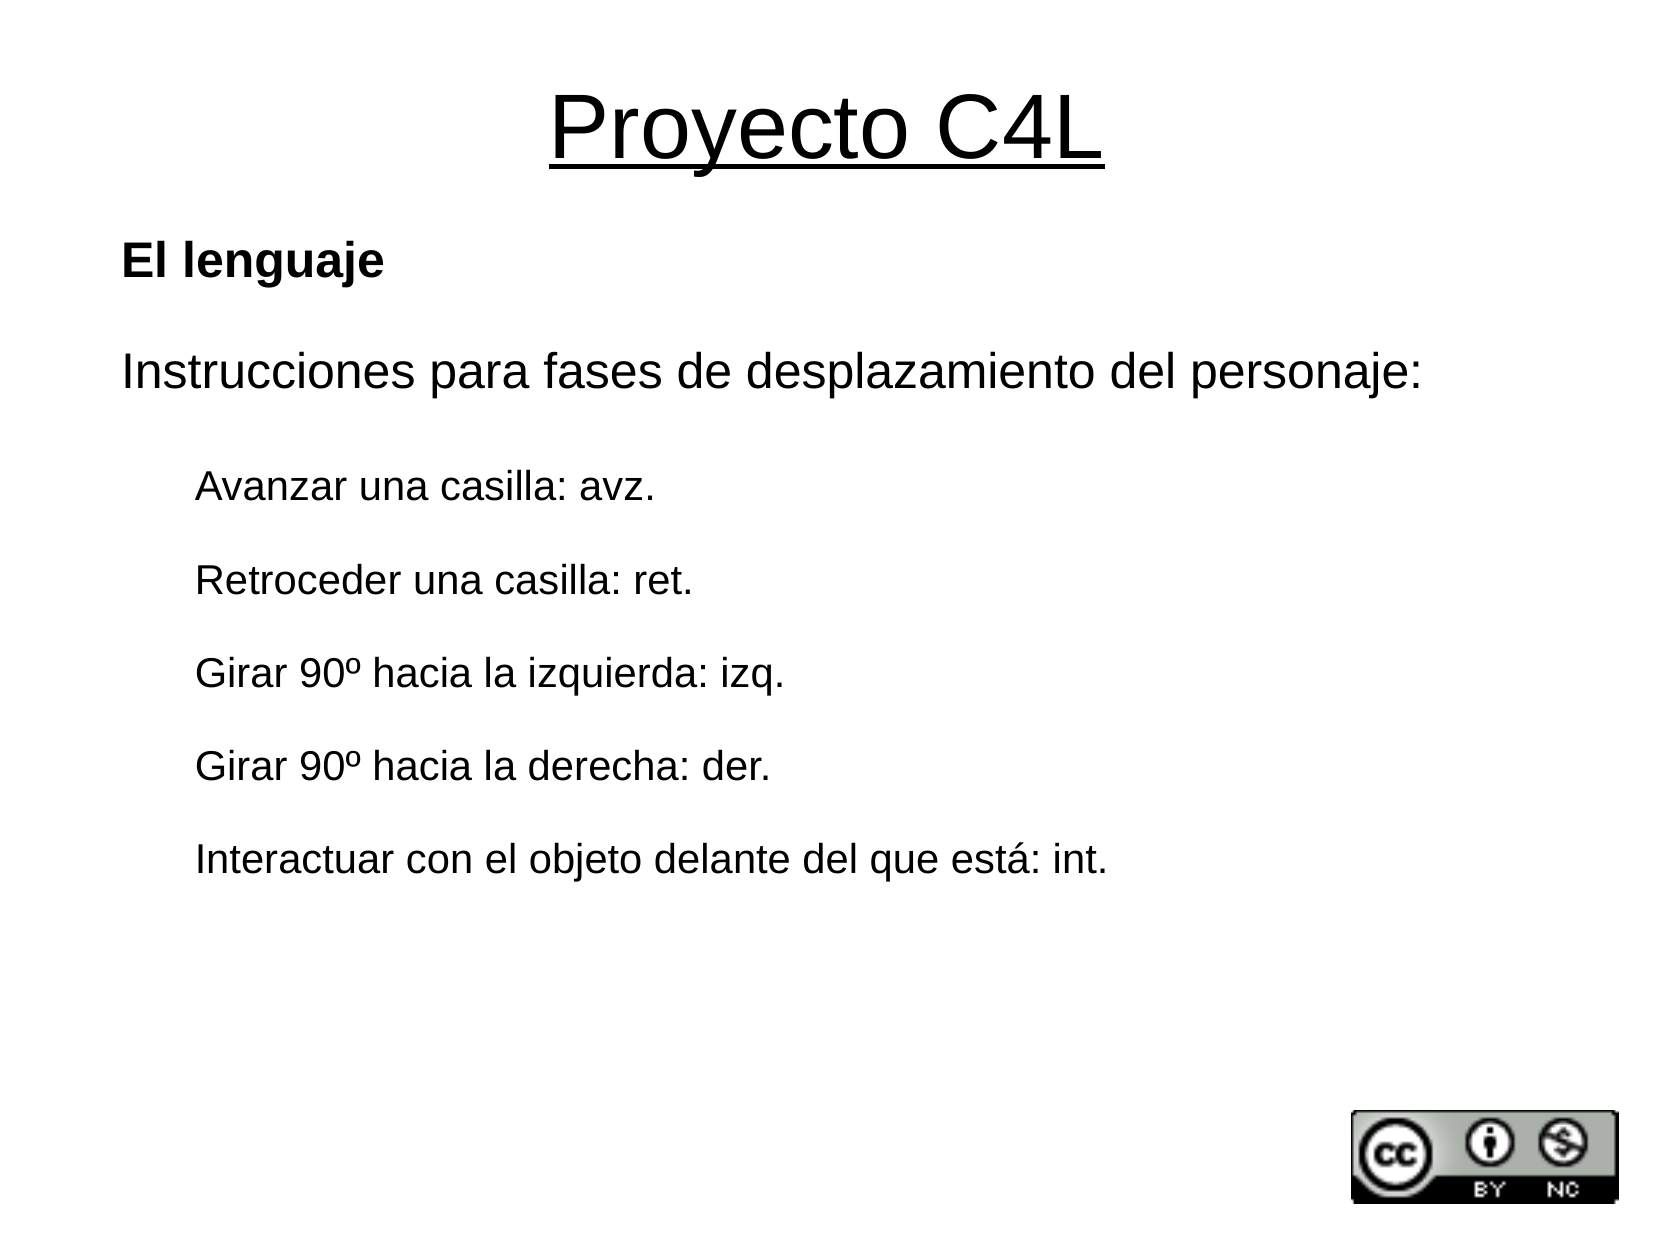

# Proyecto C4L
El lenguaje
Instrucciones para fases de desplazamiento del personaje:
	Avanzar una casilla: avz.
	Retroceder una casilla: ret.
	Girar 90º hacia la izquierda: izq.
	Girar 90º hacia la derecha: der.
	Interactuar con el objeto delante del que está: int.